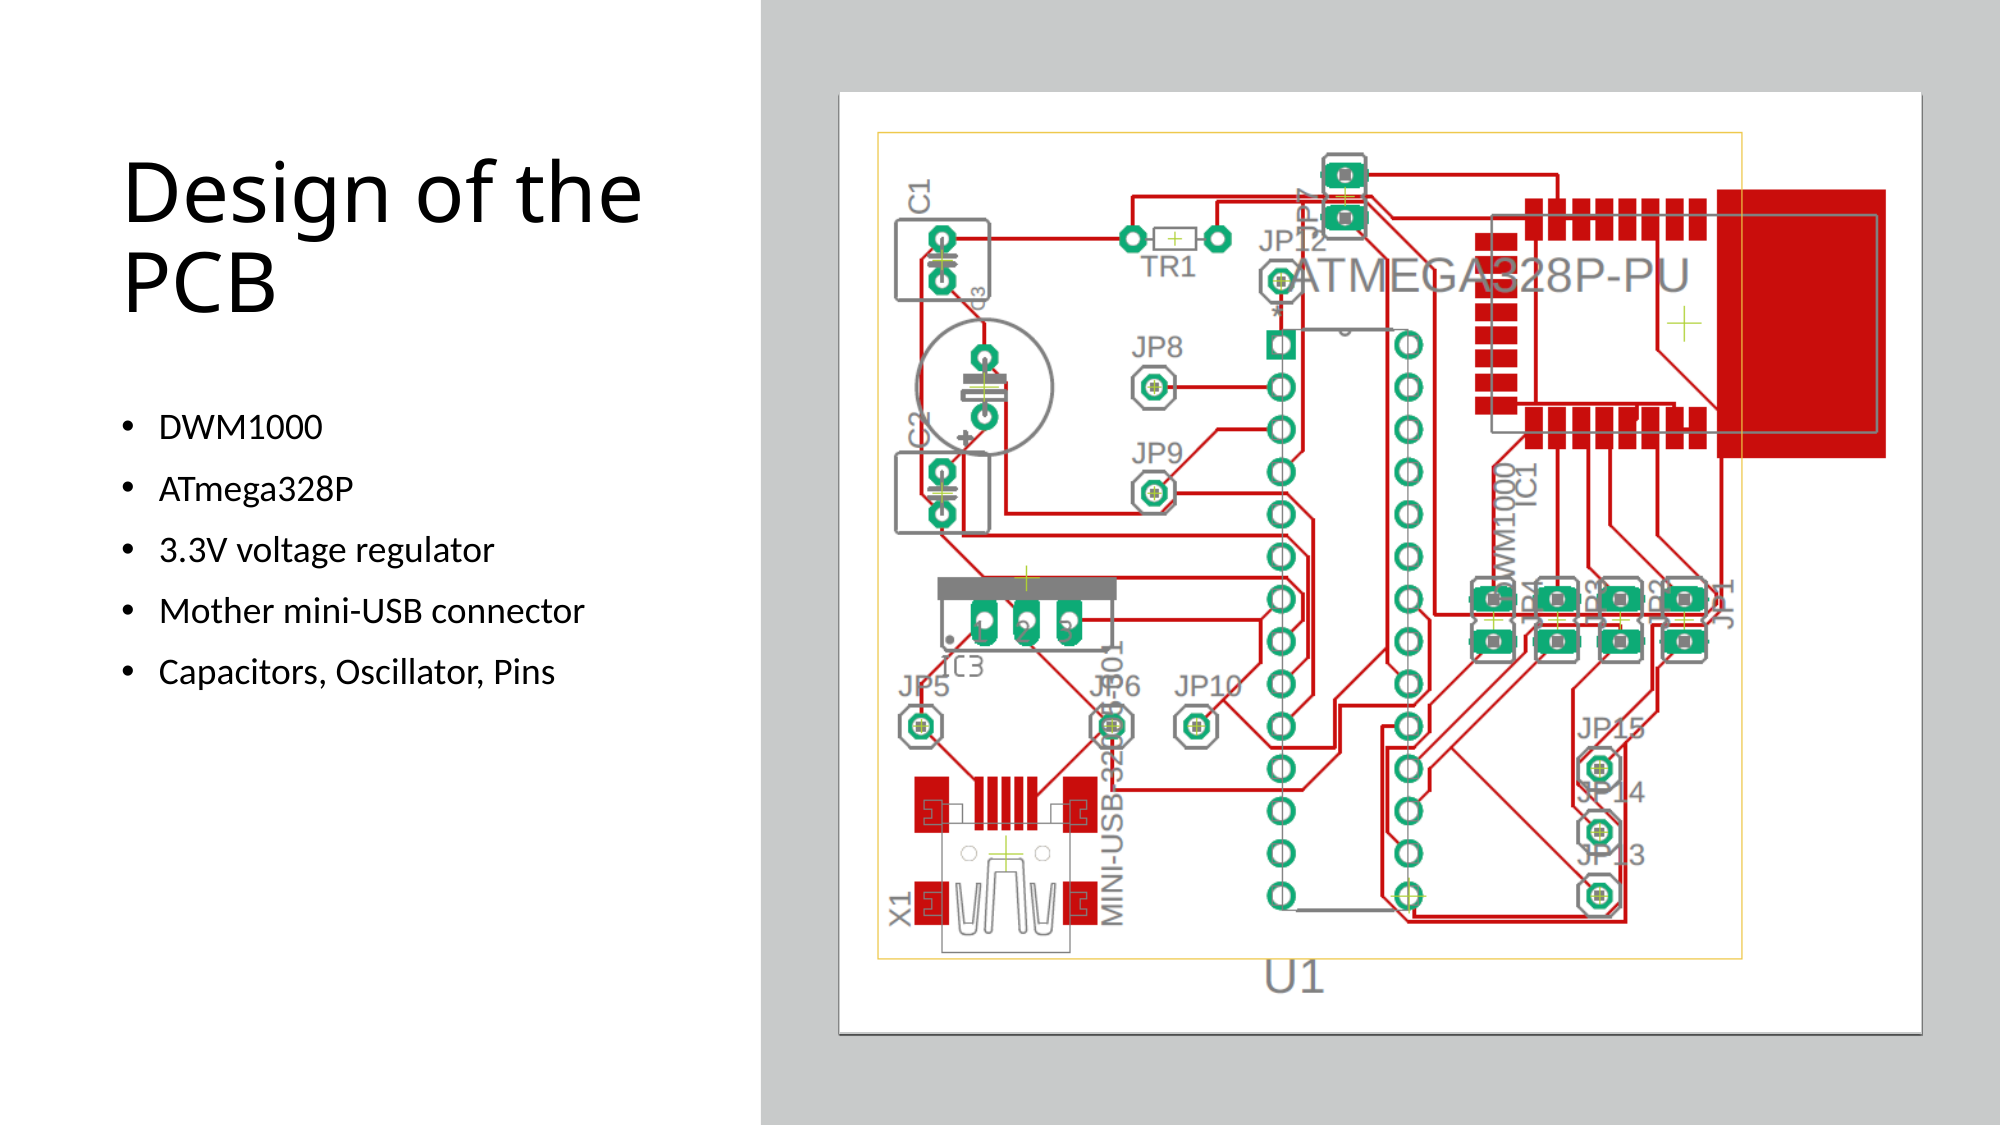

# Design of the PCB
DWM1000
ATmega328P
3.3V voltage regulator
Mother mini-USB connector
Capacitors, Oscillator, Pins